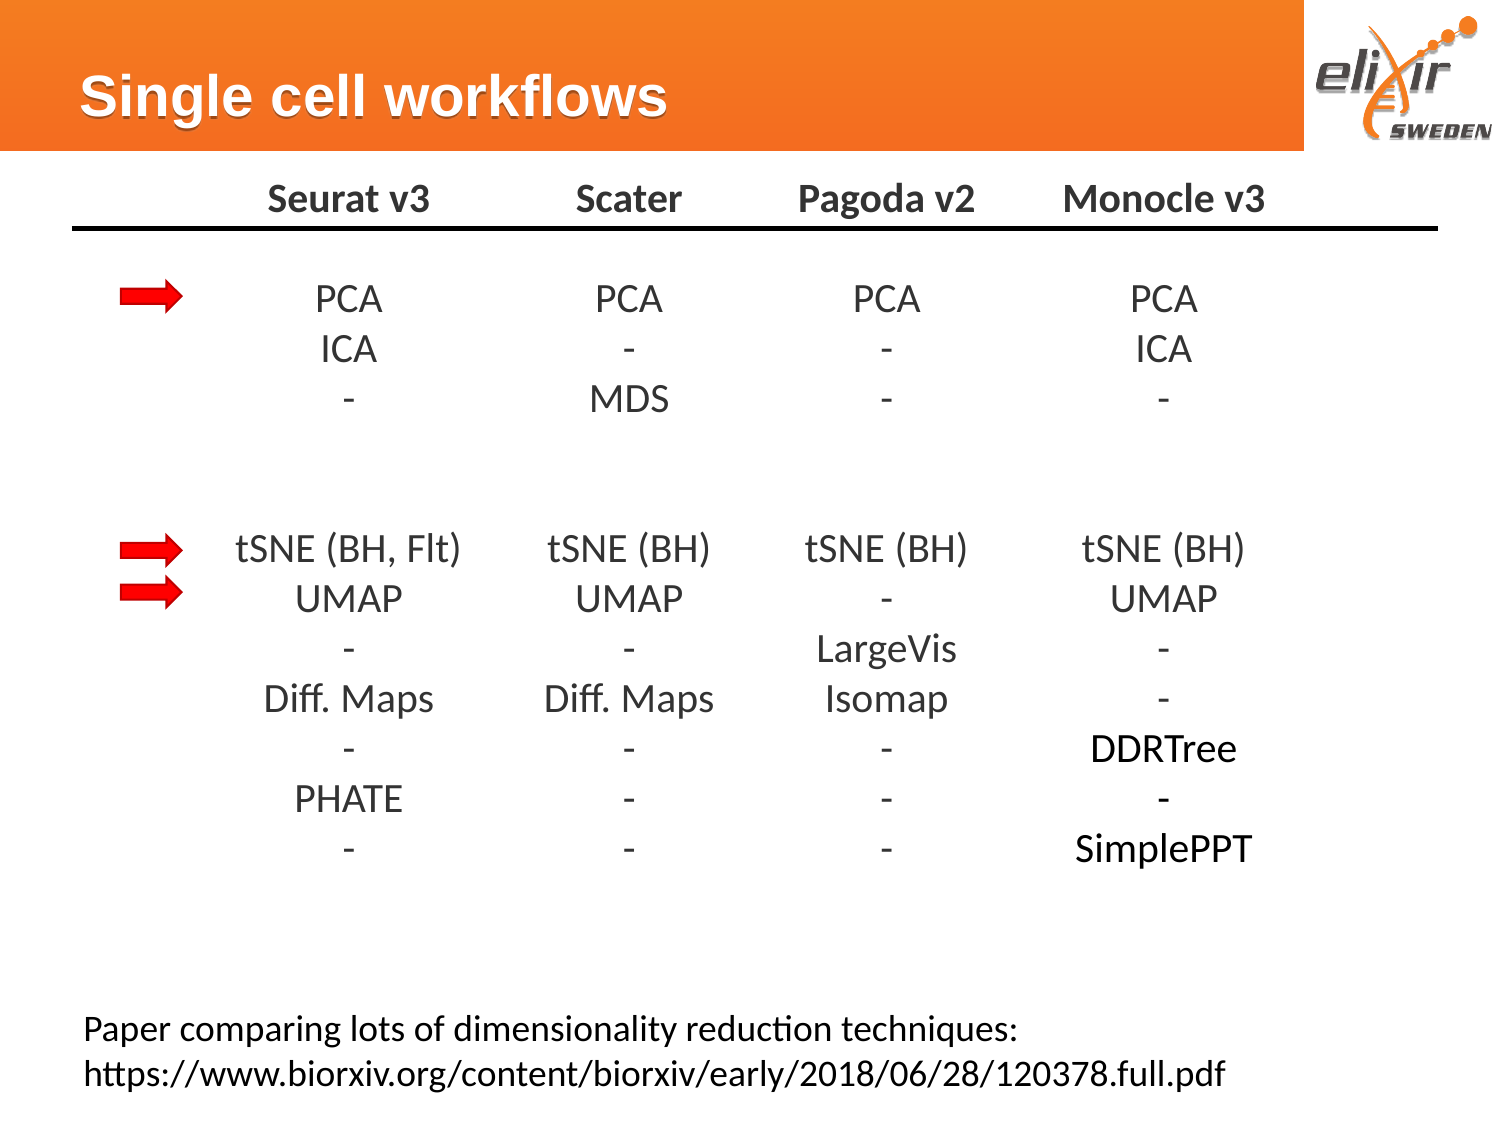

# Single cell workflows
Seurat v3
PCA
ICA
-
tSNE (BH, Flt)
UMAP
-
Diff. Maps
-
PHATE
-
Scater
PCA
-
MDS
tSNE (BH)
UMAP
-
Diff. Maps
-
-
-
Pagoda v2
PCA
-
-
tSNE (BH)
-
LargeVis
Isomap
-
-
-
Monocle v3
PCA
ICA
-
tSNE (BH)
UMAP
-
-
DDRTree
-
SimplePPT
Paper comparing lots of dimensionality reduction techniques: https://www.biorxiv.org/content/biorxiv/early/2018/06/28/120378.full.pdf